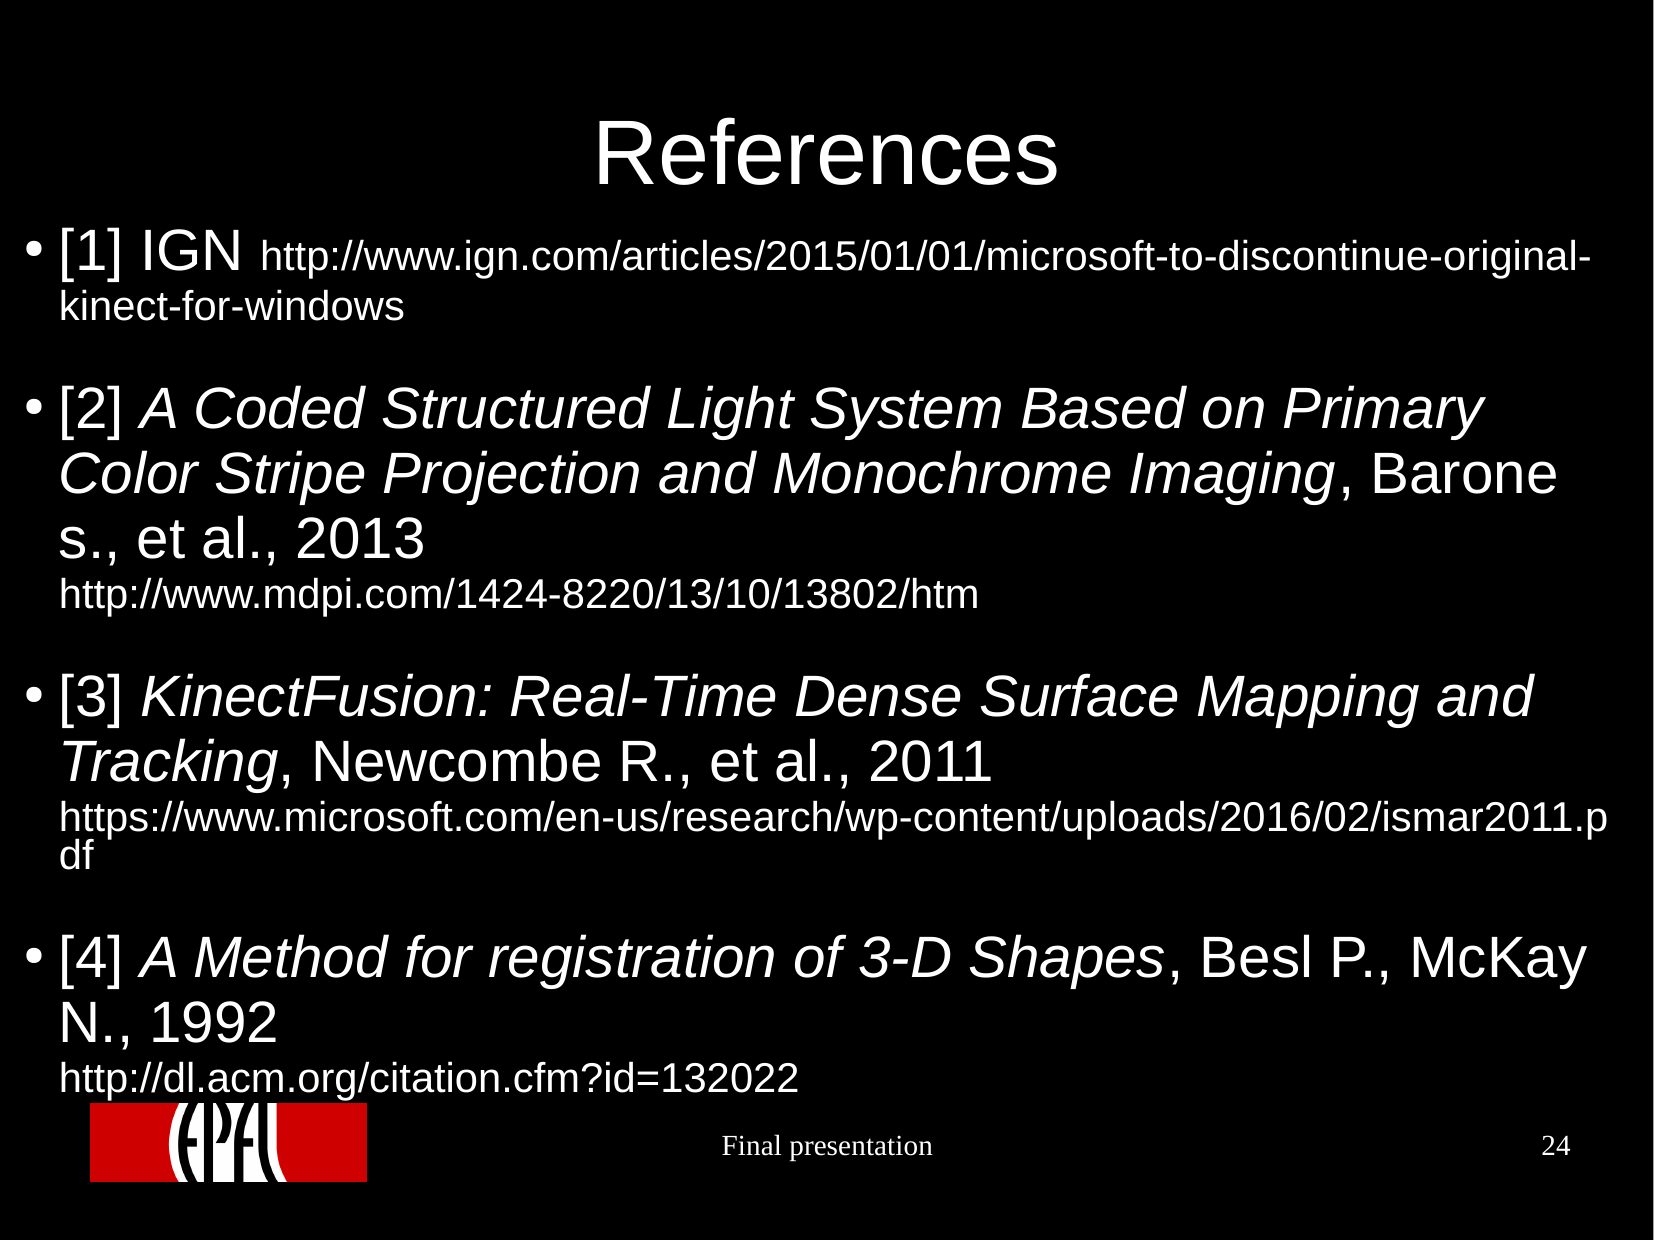

# References
[1] IGN http://www.ign.com/articles/2015/01/01/microsoft-to-discontinue-original-kinect-for-windows
[2] A Coded Structured Light System Based on Primary Color Stripe Projection and Monochrome Imaging, Barone s., et al., 2013
http://www.mdpi.com/1424-8220/13/10/13802/htm
[3] KinectFusion: Real-Time Dense Surface Mapping and Tracking, Newcombe R., et al., 2011https://www.microsoft.com/en-us/research/wp-content/uploads/2016/02/ismar2011.pdf
[4] A Method for registration of 3-D Shapes, Besl P., McKay N., 1992
http://dl.acm.org/citation.cfm?id=132022
Final presentation
24